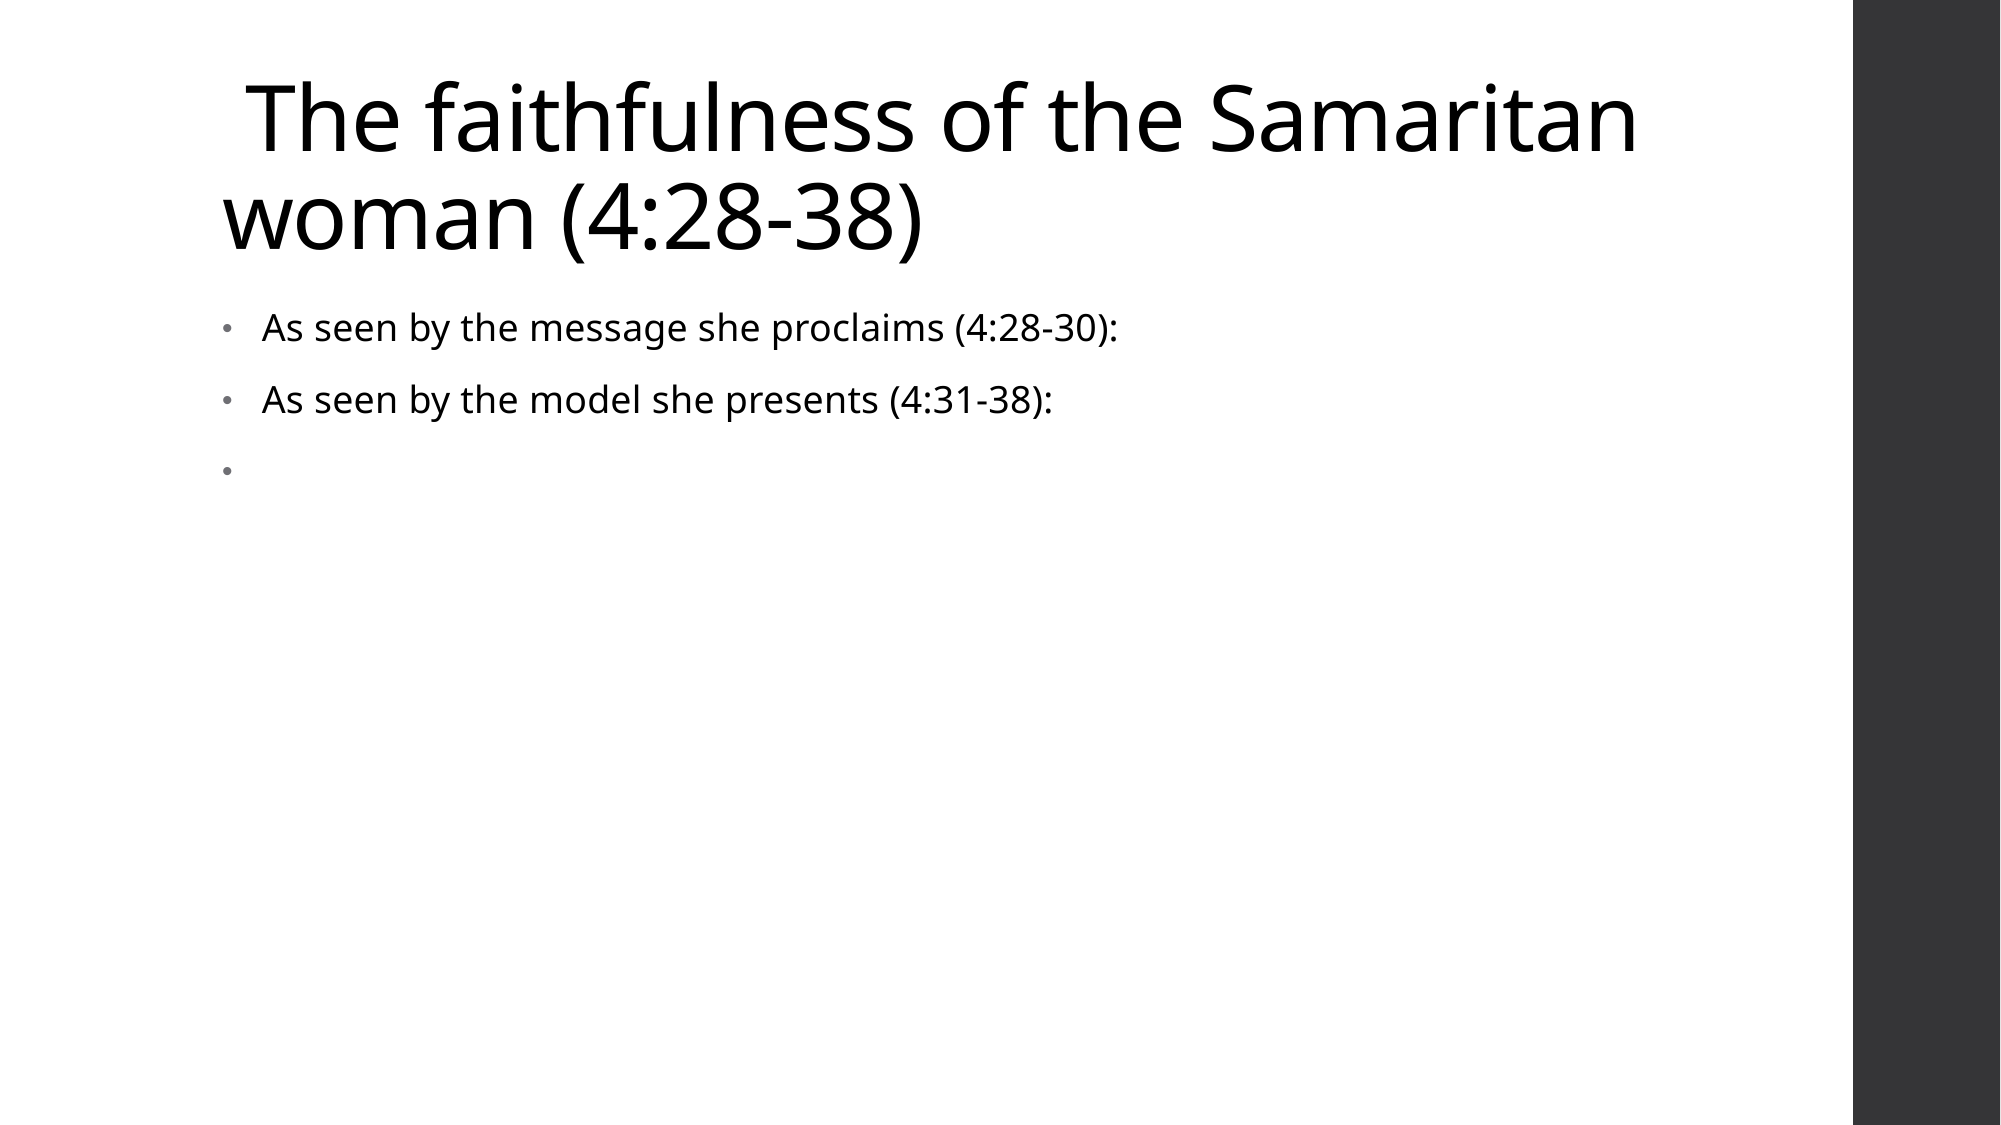

# The faithfulness of the Samaritan woman (4:28-38)
 As seen by the message she proclaims (4:28-30):
 As seen by the model she presents (4:31-38):